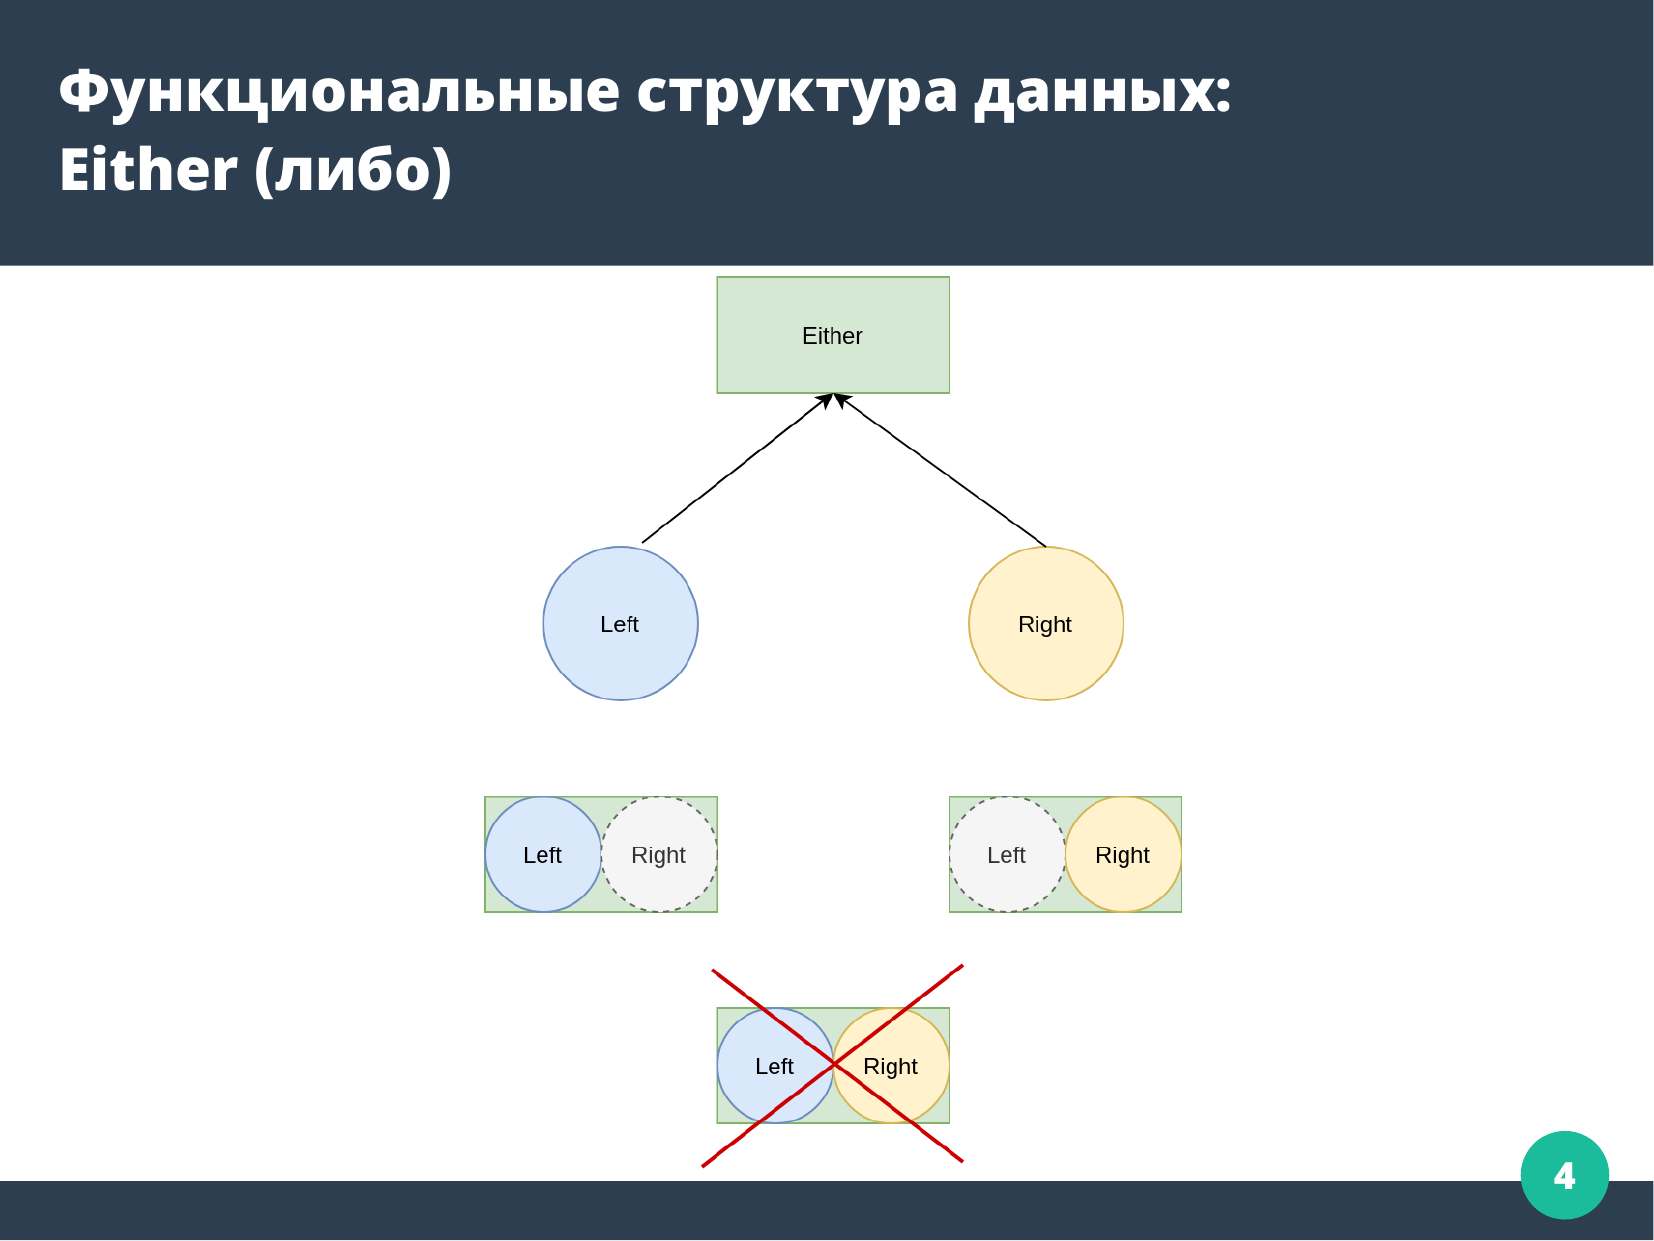

# Функциональные структура данных: Either (либо)
4